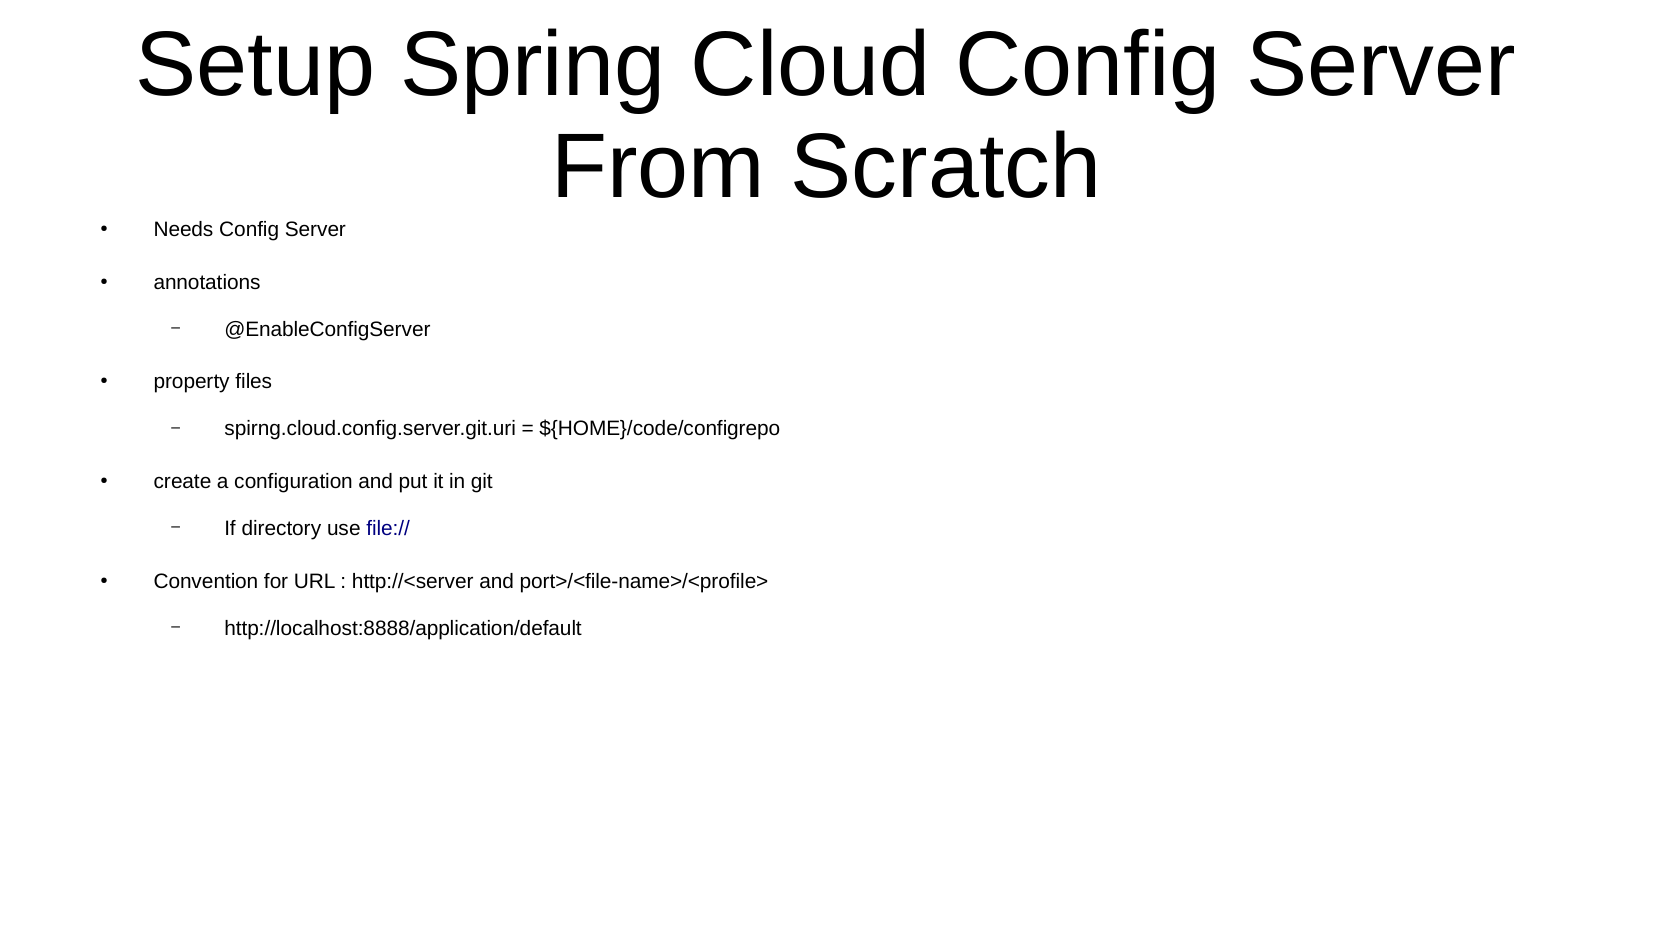

# Setup Spring Cloud Config Server From Scratch
Needs Config Server
annotations
@EnableConfigServer
property files
spirng.cloud.config.server.git.uri = ${HOME}/code/configrepo
create a configuration and put it in git
If directory use file://
Convention for URL : http://<server and port>/<file-name>/<profile>
http://localhost:8888/application/default